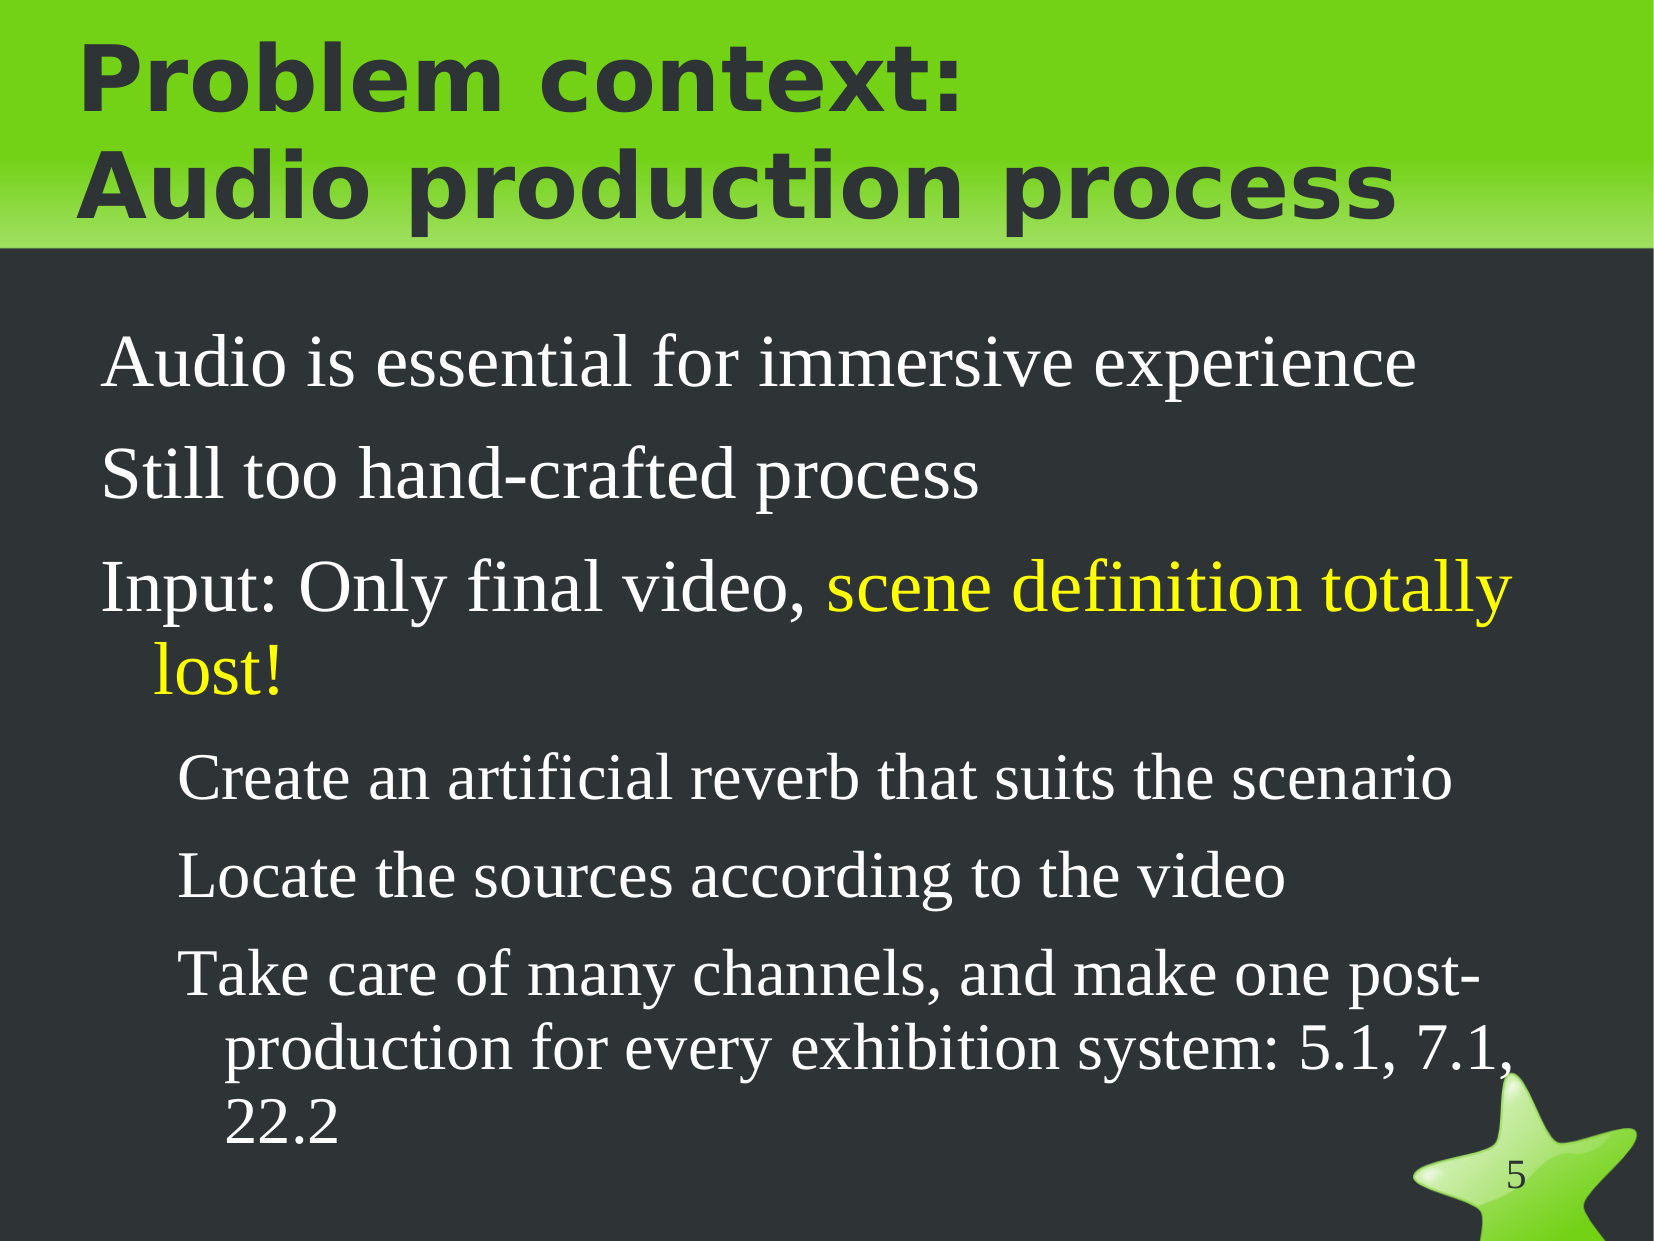

# Problem context: Audio production process
Audio is essential for immersive experience
Still too hand-crafted process
Input: Only final video, scene definition totally lost!
Create an artificial reverb that suits the scenario
Locate the sources according to the video
Take care of many channels, and make one post-production for every exhibition system: 5.1, 7.1, 22.2
5